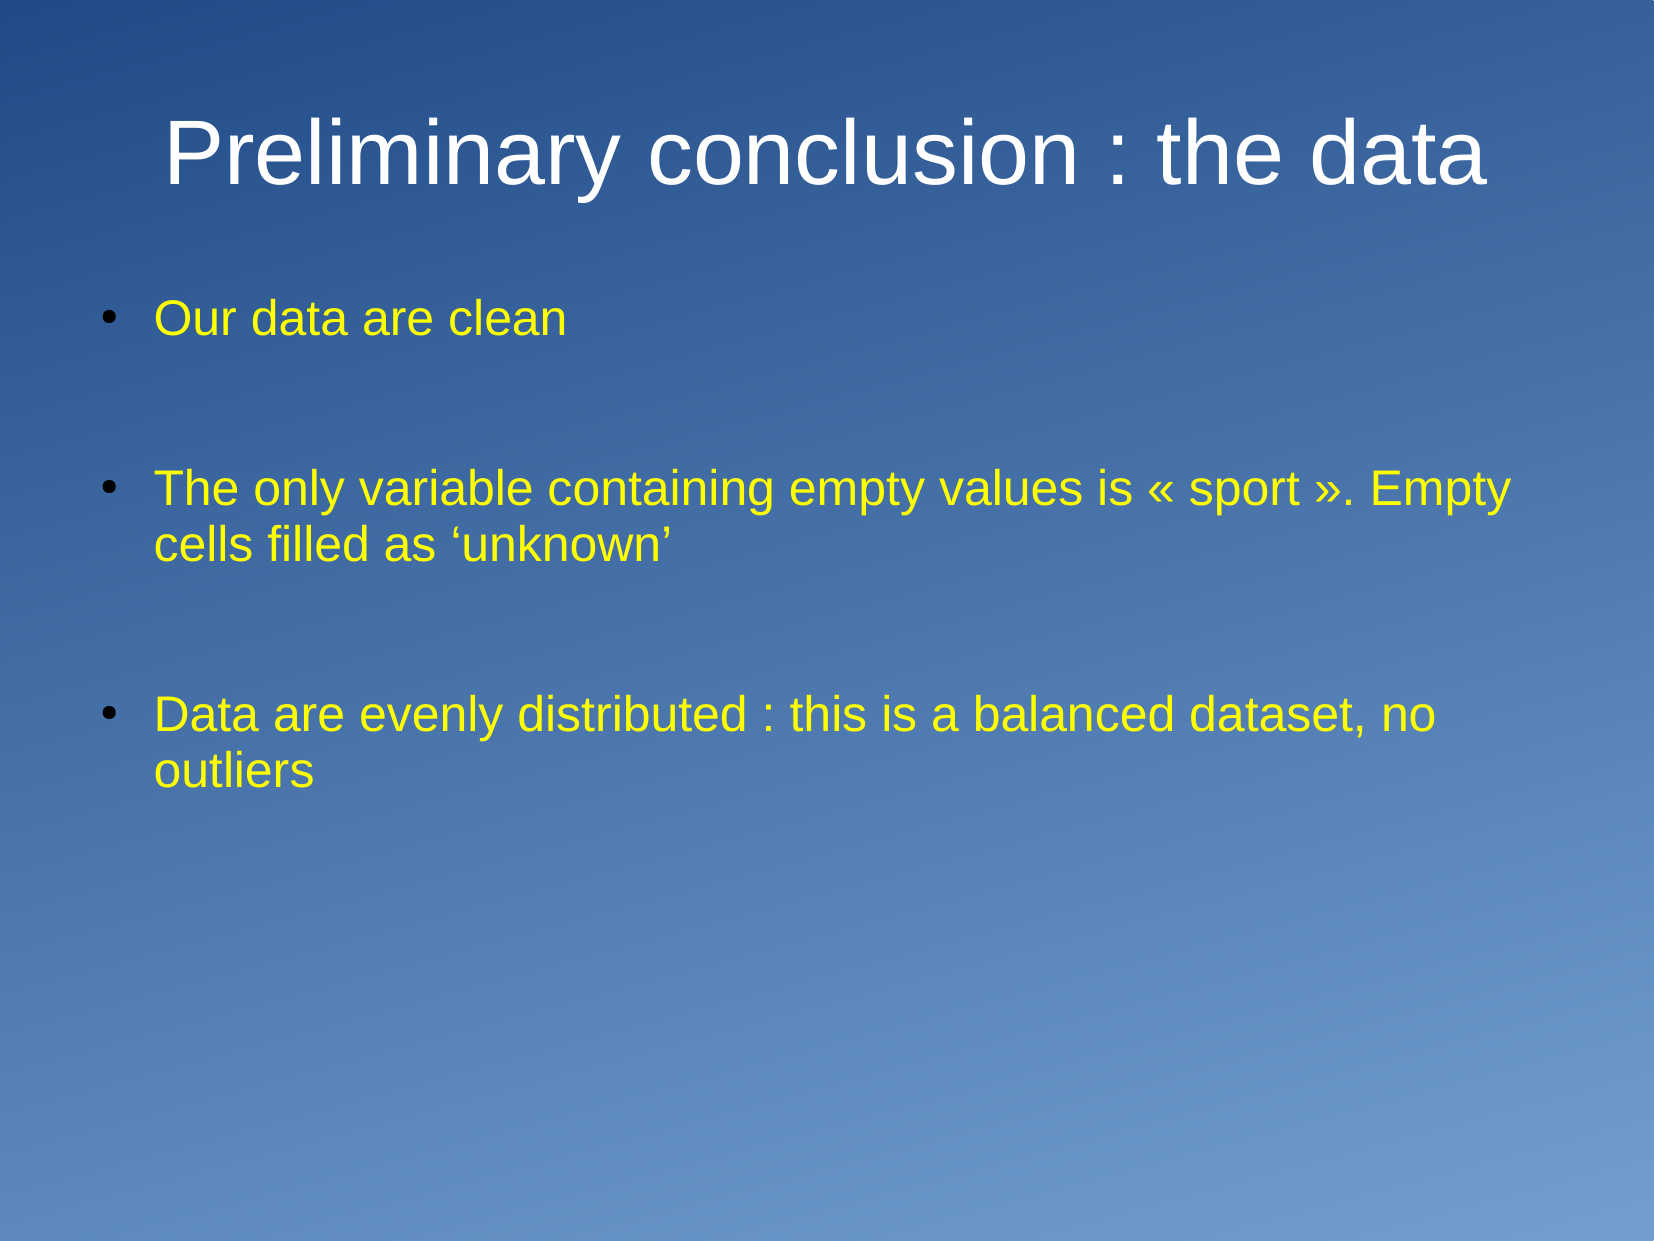

# Preliminary conclusion : the data
Our data are clean
The only variable containing empty values is « sport ». Empty cells filled as ‘unknown’
Data are evenly distributed : this is a balanced dataset, no outliers